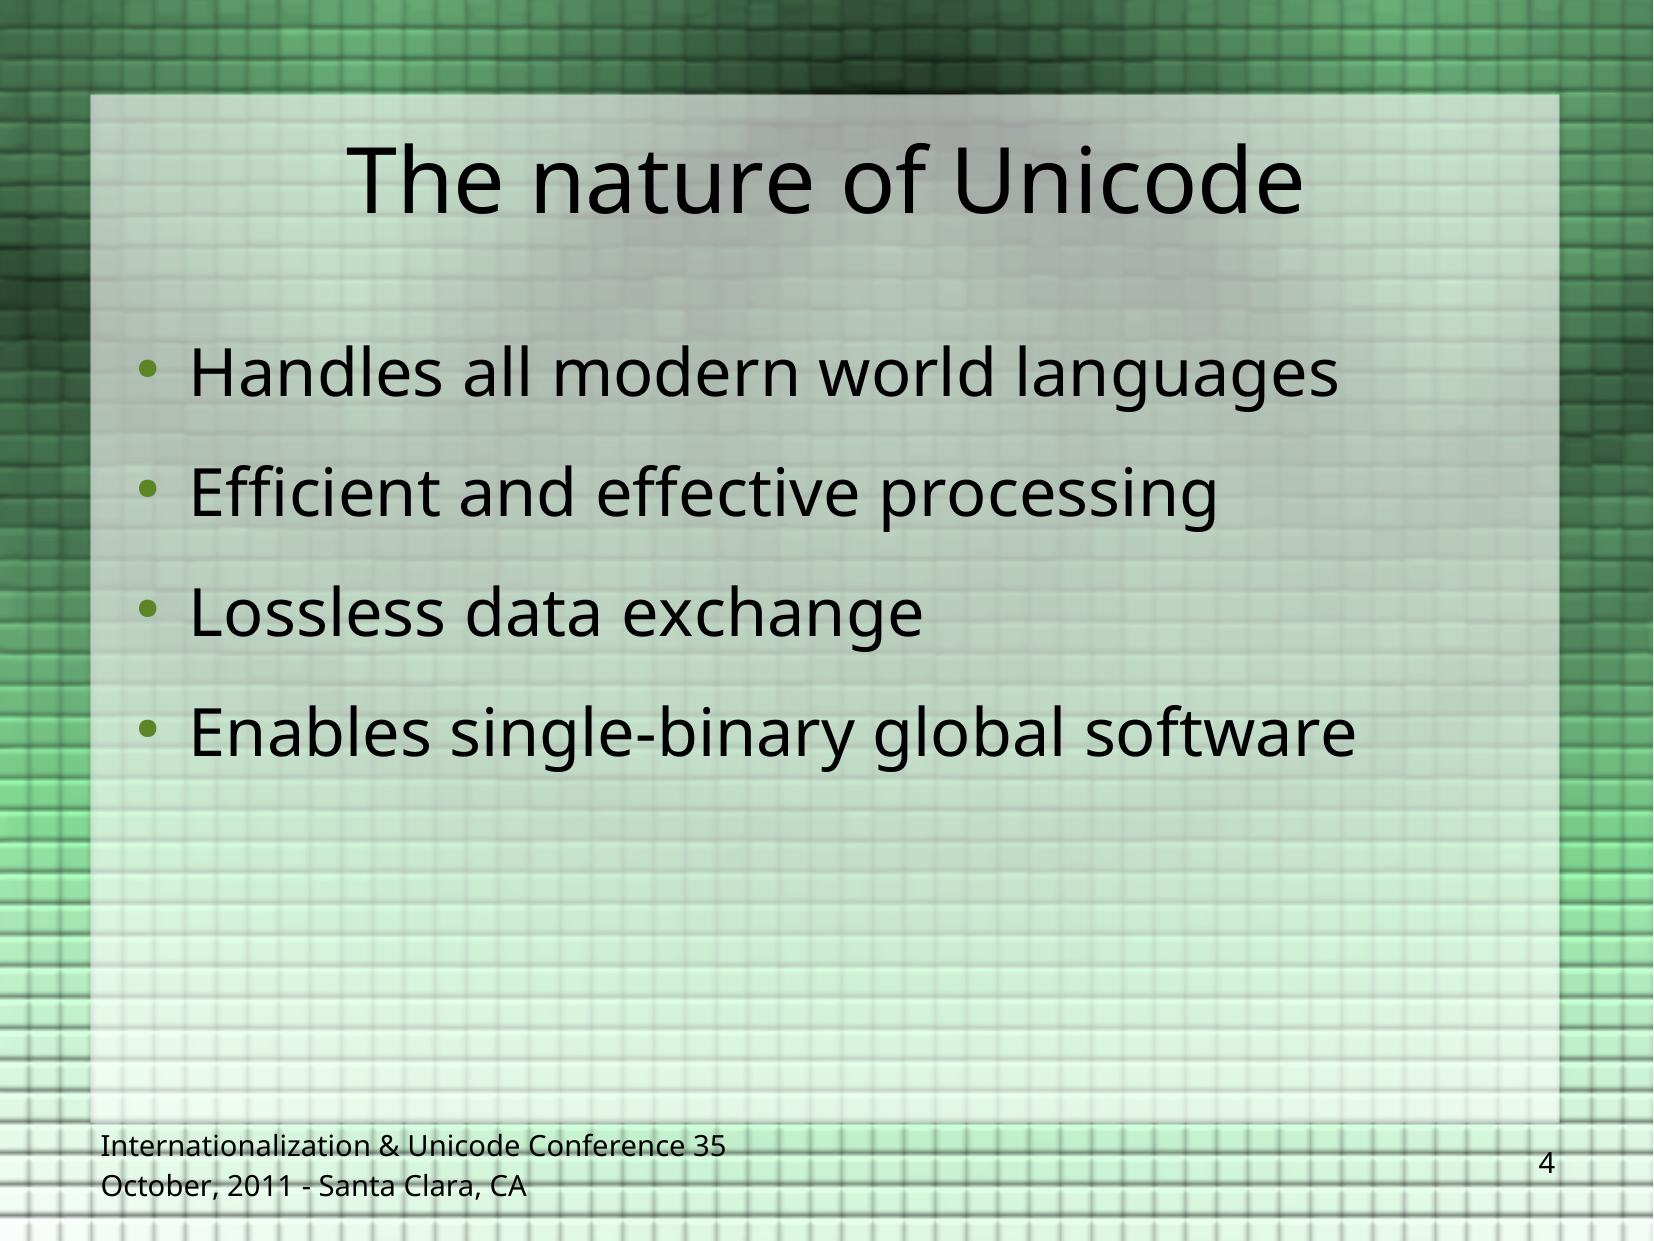

# The nature of Unicode
Handles all modern world languages
Efficient and effective processing
Lossless data exchange
Enables single-binary global software